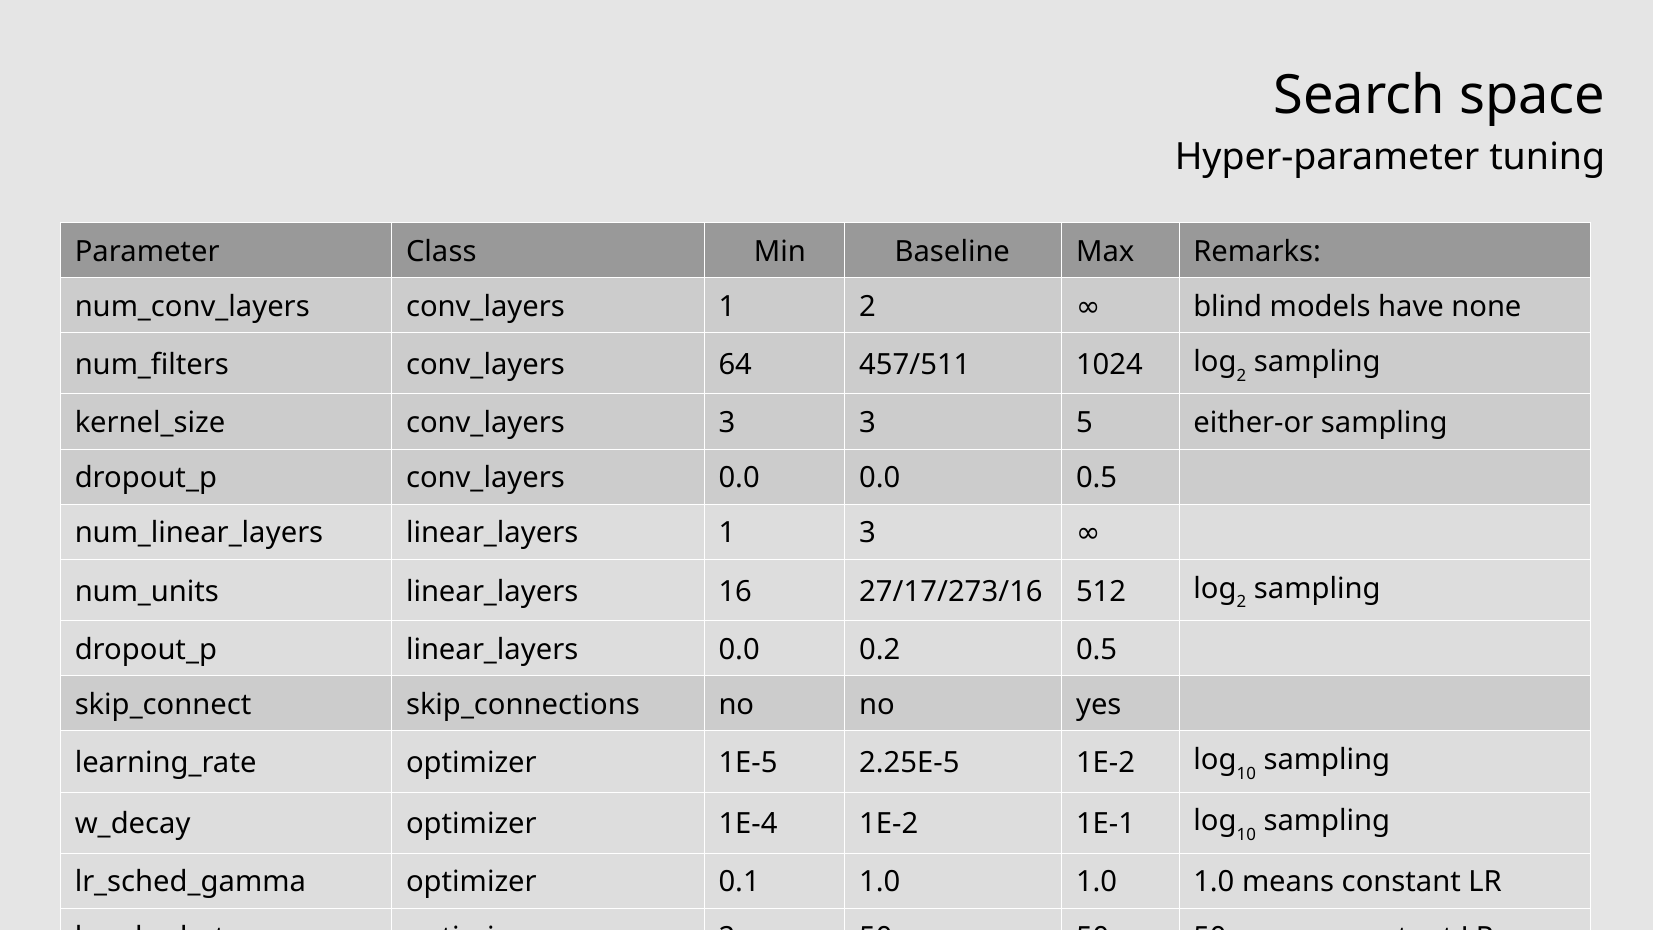

Search space
Hyper-parameter tuning
| Parameter | Class | Min | Baseline | Max | Remarks: |
| --- | --- | --- | --- | --- | --- |
| num\_conv\_layers | conv\_layers | 1 | 2 | ∞ | blind models have none |
| num\_filters | conv\_layers | 64 | 457/511 | 1024 | log2 sampling |
| kernel\_size | conv\_layers | 3 | 3 | 5 | either-or sampling |
| dropout\_p | conv\_layers | 0.0 | 0.0 | 0.5 | |
| num\_linear\_layers | linear\_layers | 1 | 3 | ∞ | |
| num\_units | linear\_layers | 16 | 27/17/273/16 | 512 | log2 sampling |
| dropout\_p | linear\_layers | 0.0 | 0.2 | 0.5 | |
| skip\_connect | skip\_connections | no | no | yes | |
| learning\_rate | optimizer | 1E-5 | 2.25E-5 | 1E-2 | log10 sampling |
| w\_decay | optimizer | 1E-4 | 1E-2 | 1E-1 | log10 sampling |
| lr\_sched\_gamma | optimizer | 0.1 | 1.0 | 1.0 | 1.0 means constant LR |
| lr\_sched\_step | optimizer | 2 | 50 | 50 | 50 means constant LR |